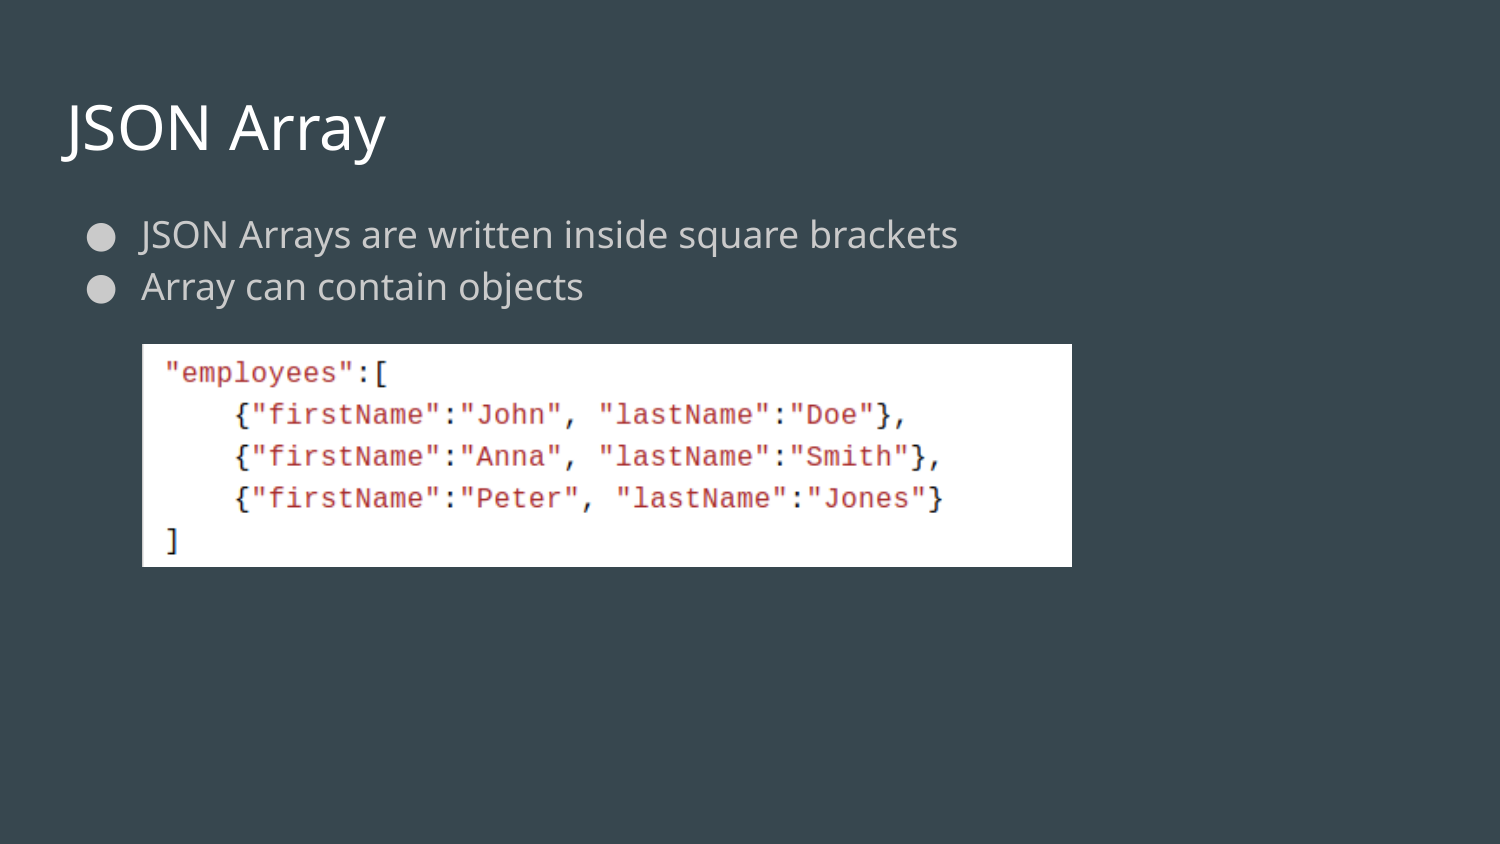

# JSON Array
JSON Arrays are written inside square brackets
Array can contain objects